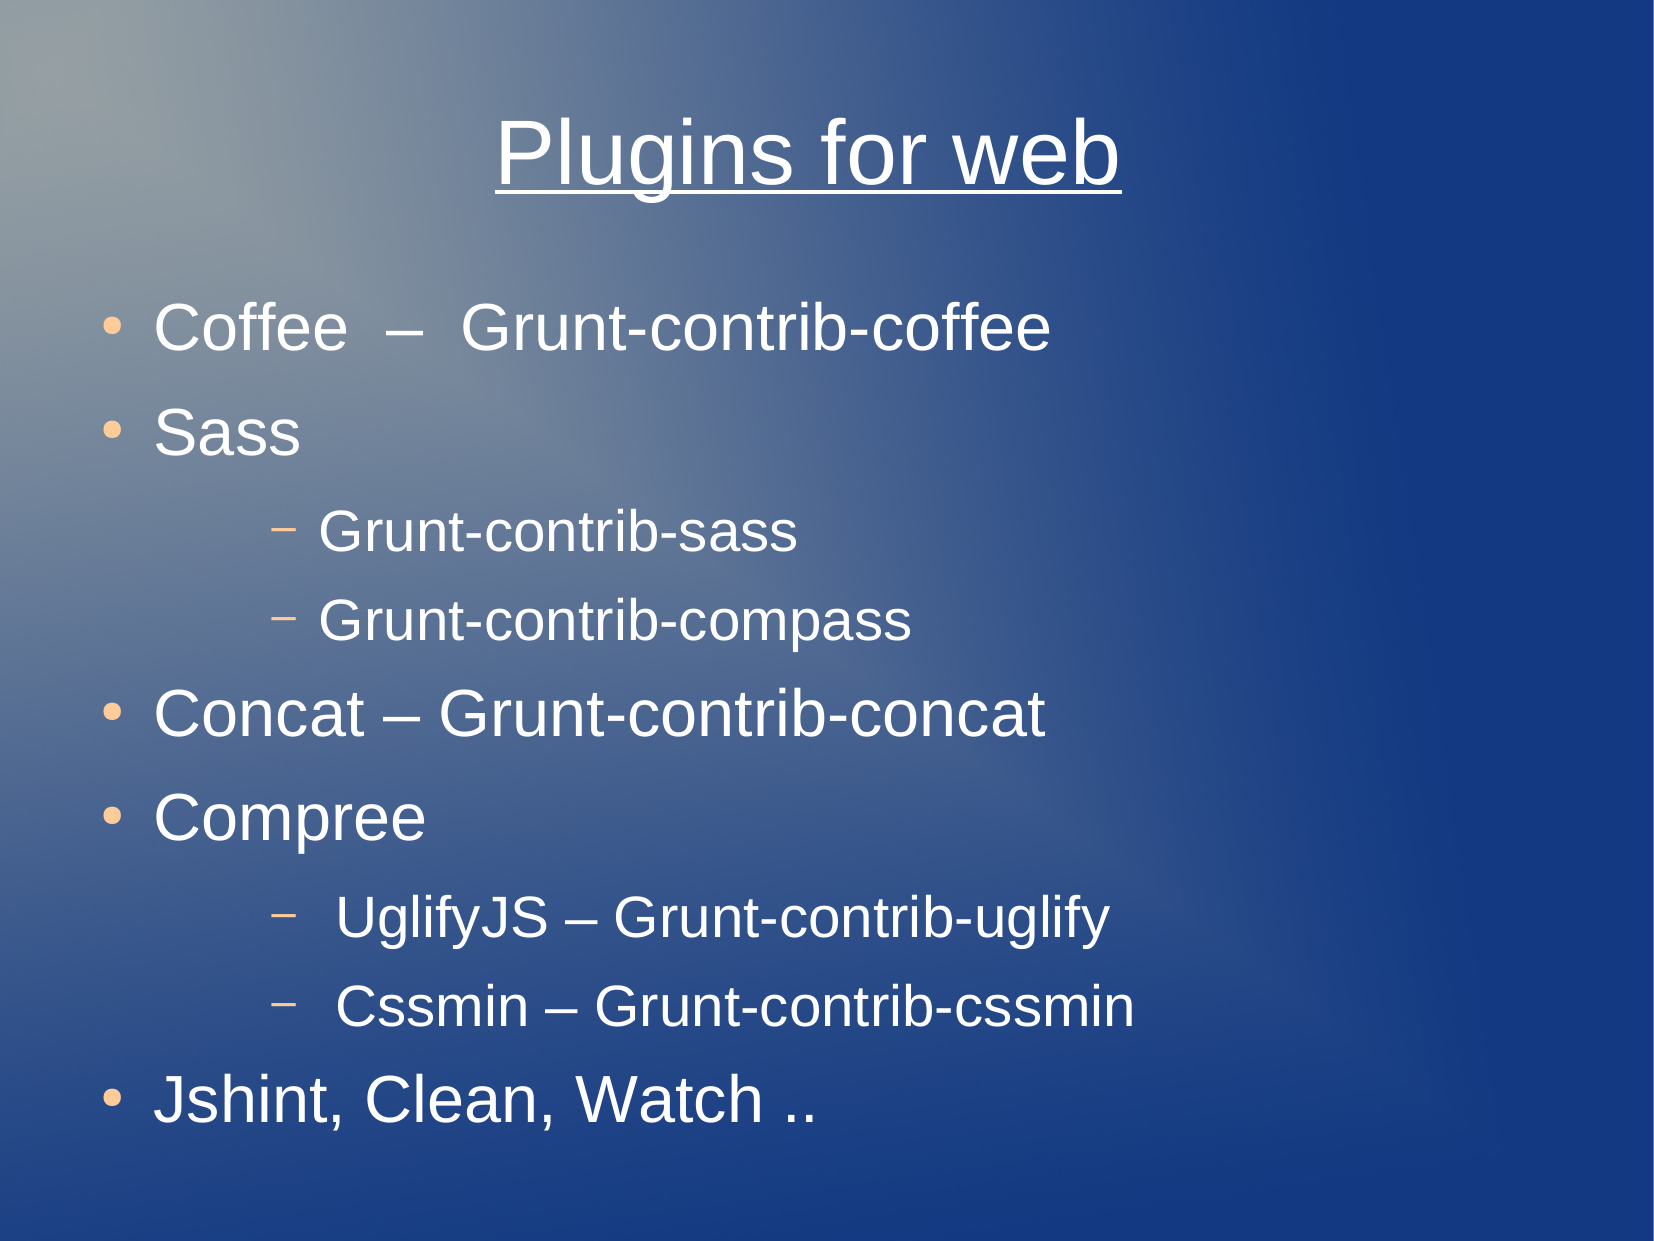

# Plugins for web
Coffee – Grunt-contrib-coffee
Sass
Grunt-contrib-sass
Grunt-contrib-compass
Concat – Grunt-contrib-concat
Compree
 UglifyJS – Grunt-contrib-uglify
 Cssmin – Grunt-contrib-cssmin
Jshint, Clean, Watch ..